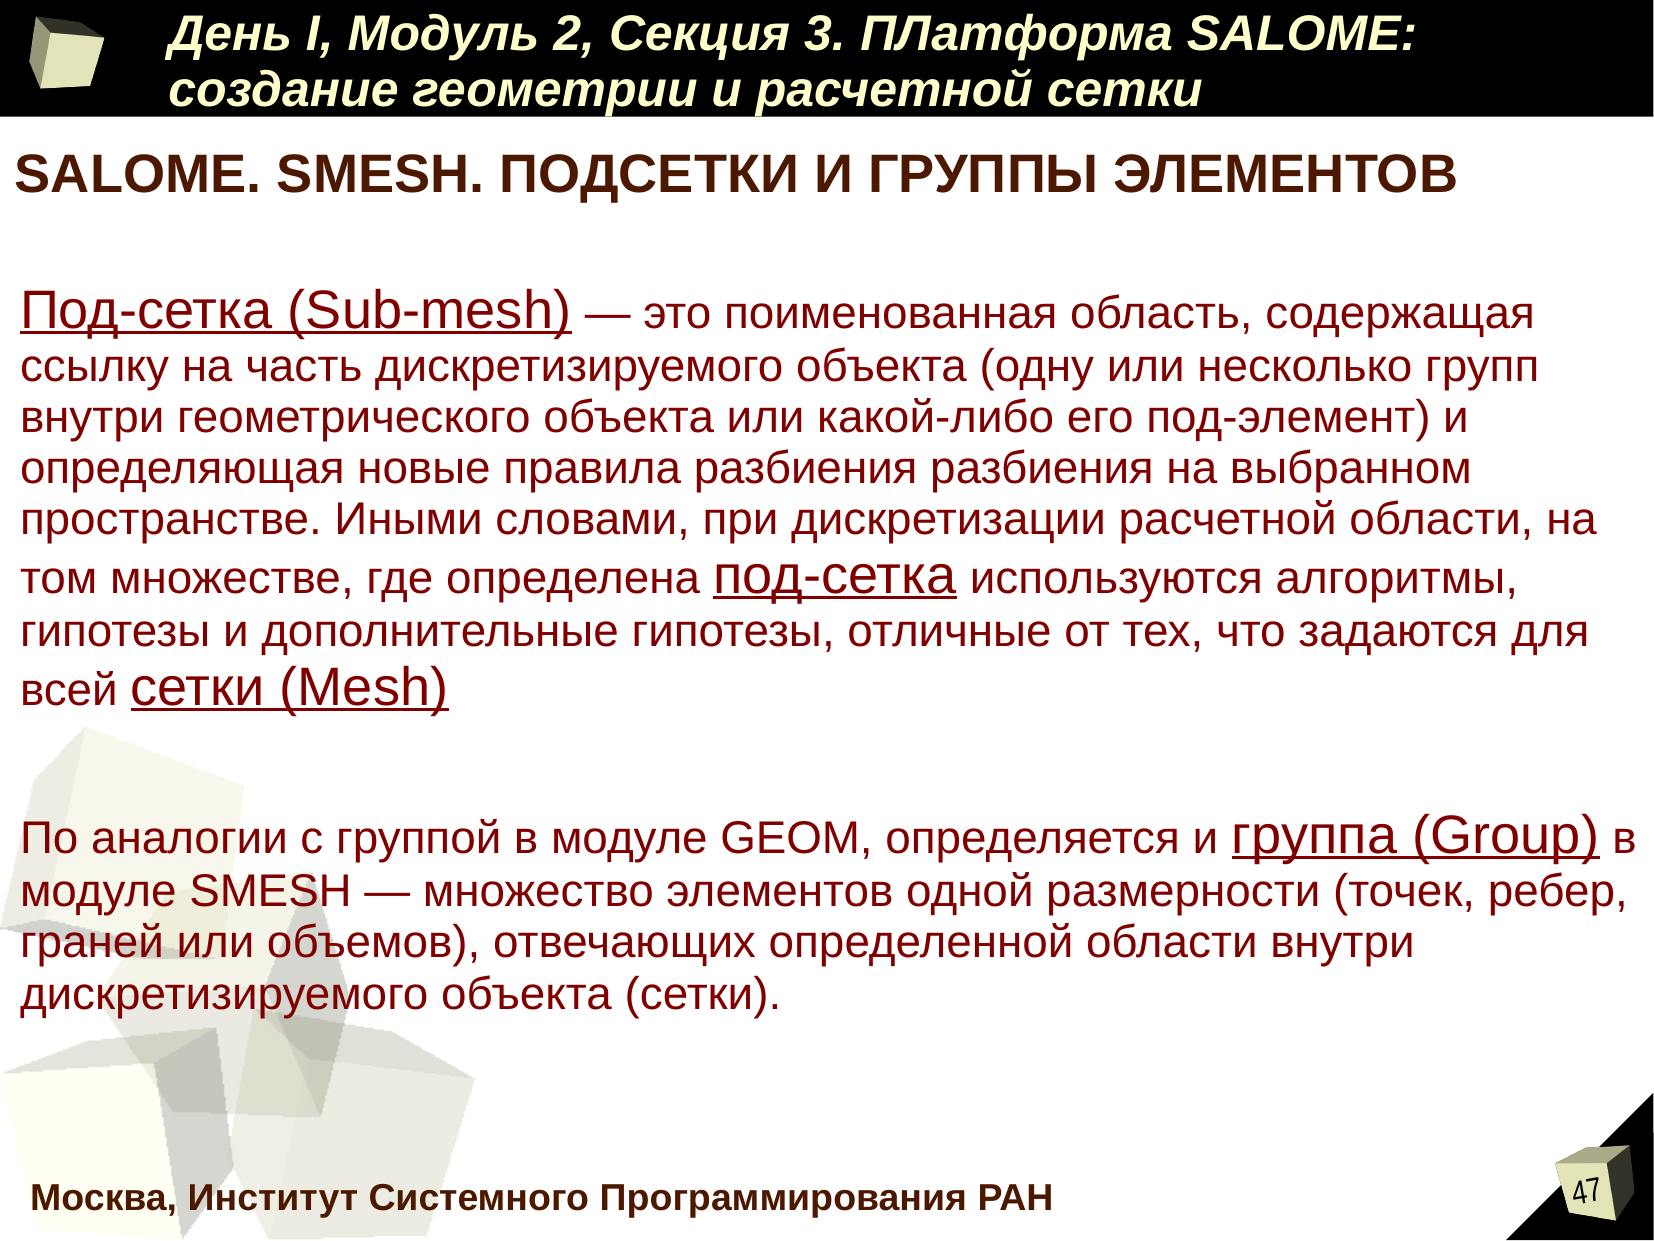

SALOME. SMESH. ПОДСЕТКИ И ГРУППЫ ЭЛЕМЕНТОВ
Под-сетка (Sub-mesh) — это поименованная область, содержащая ссылку на часть дискретизируемого объекта (одну или несколько групп внутри геометрического объекта или какой-либо его под-элемент) и определяющая новые правила разбиения разбиения на выбранном пространстве. Иными словами, при дискретизации расчетной области, на том множестве, где определена под-сетка используются алгоритмы, гипотезы и дополнительные гипотезы, отличные от тех, что задаются для всей сетки (Mesh)
По аналогии с группой в модуле GEOM, определяется и группа (Group) в модуле SMESH — множество элементов одной размерности (точек, ребер, граней или объемов), отвечающих определенной области внутри дискретизируемого объекта (сетки).